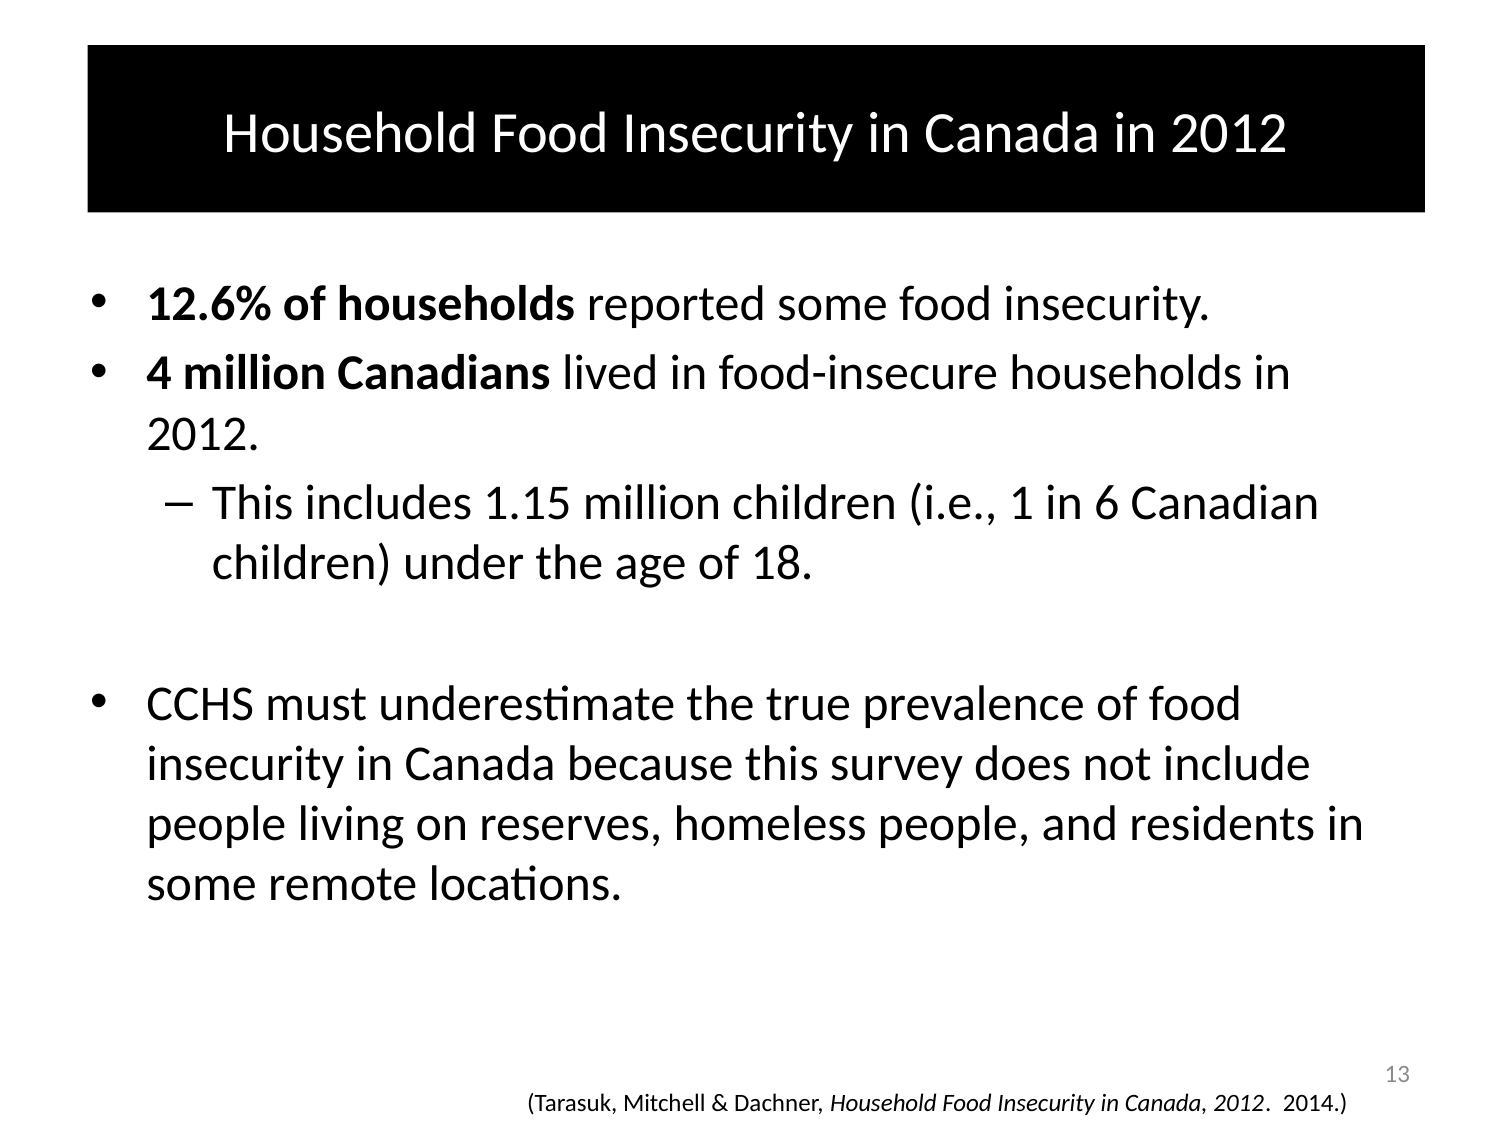

# Household Food Insecurity in Canada in 2012
12.6% of households reported some food insecurity.
4 million Canadians lived in food-insecure households in 2012.
This includes 1.15 million children (i.e., 1 in 6 Canadian children) under the age of 18.
CCHS must underestimate the true prevalence of food insecurity in Canada because this survey does not include people living on reserves, homeless people, and residents in some remote locations.
(Tarasuk, Mitchell & Dachner, Household Food Insecurity in Canada, 2012. 2014.)